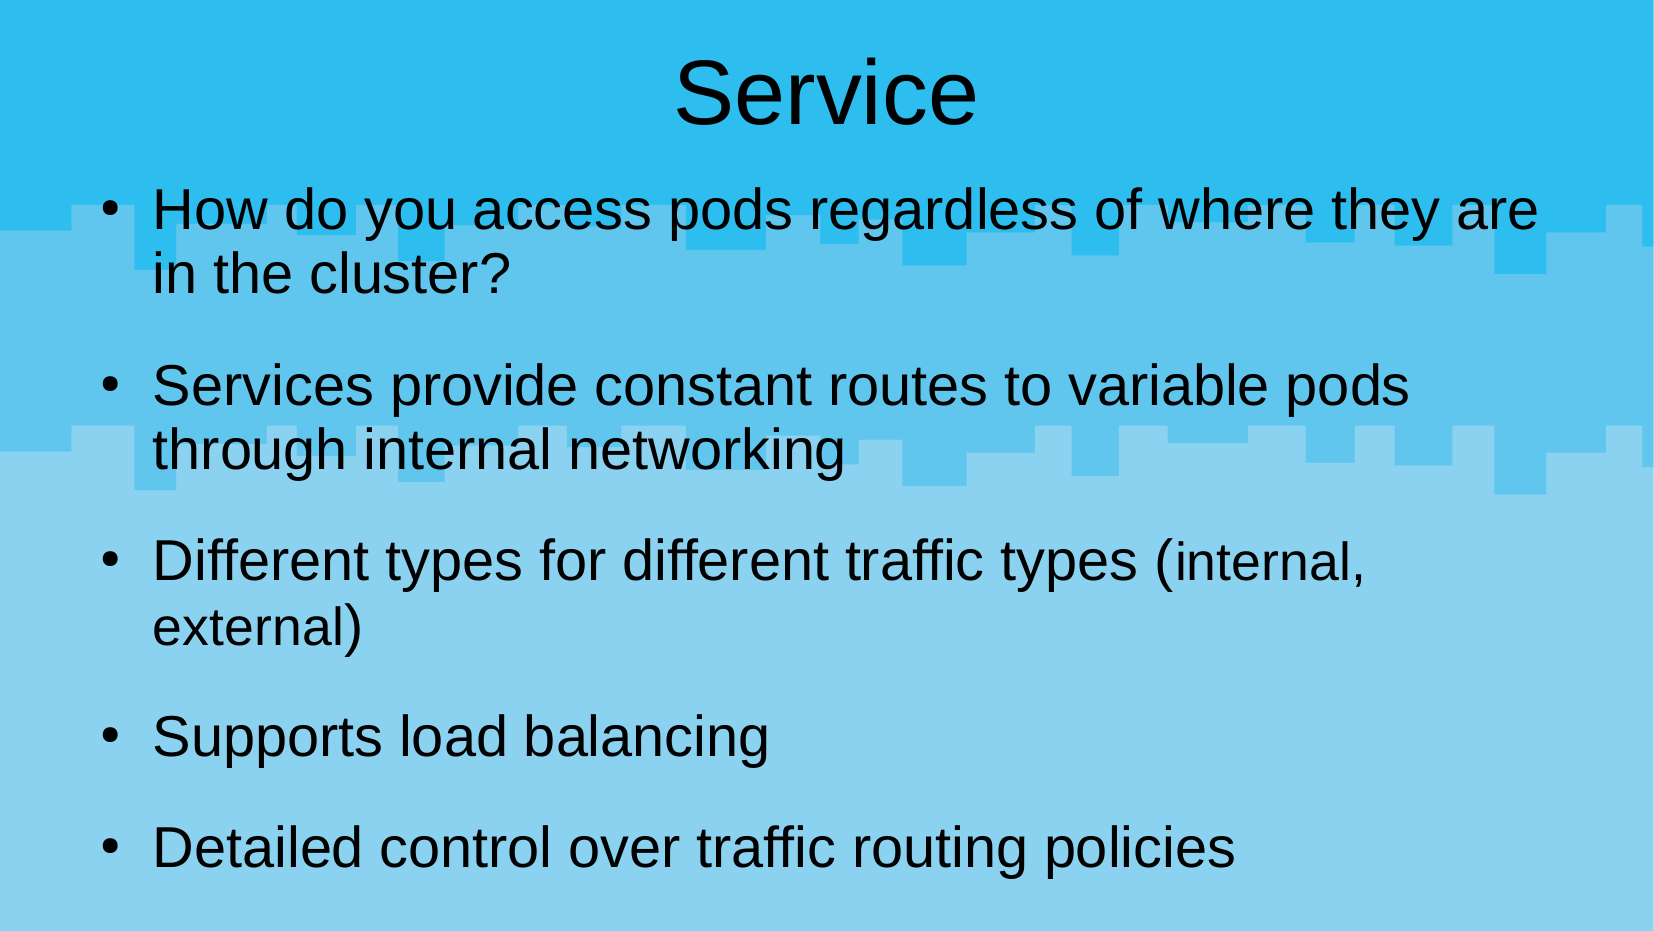

# Service
How do you access pods regardless of where they are in the cluster?
Services provide constant routes to variable pods through internal networking
Different types for different traffic types (internal, external)
Supports load balancing
Detailed control over traffic routing policies